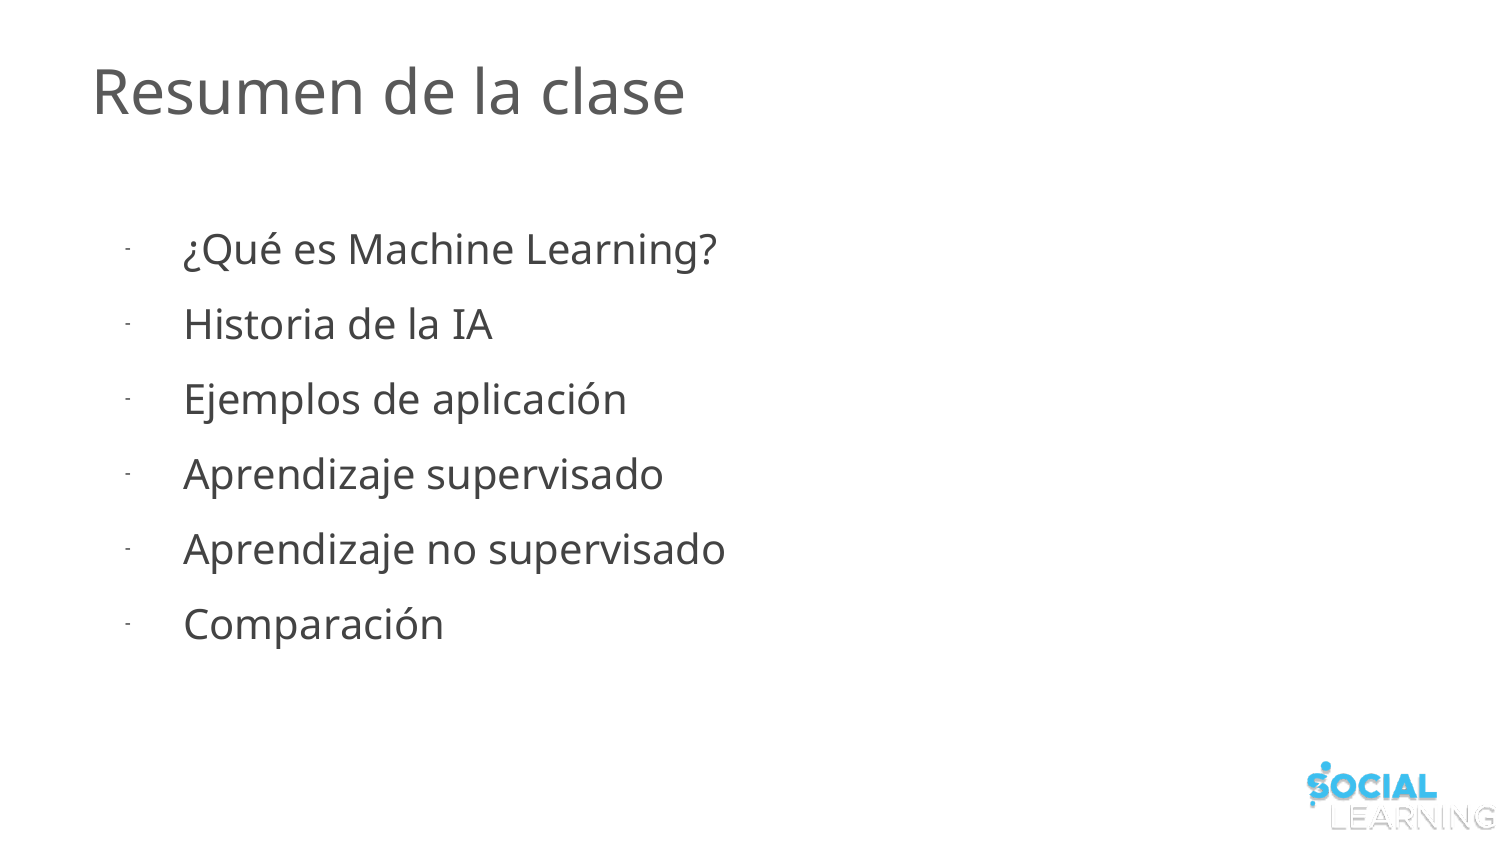

# Resumen de la clase
¿Qué es Machine Learning?
Historia de la IA
Ejemplos de aplicación
Aprendizaje supervisado
Aprendizaje no supervisado
Comparación